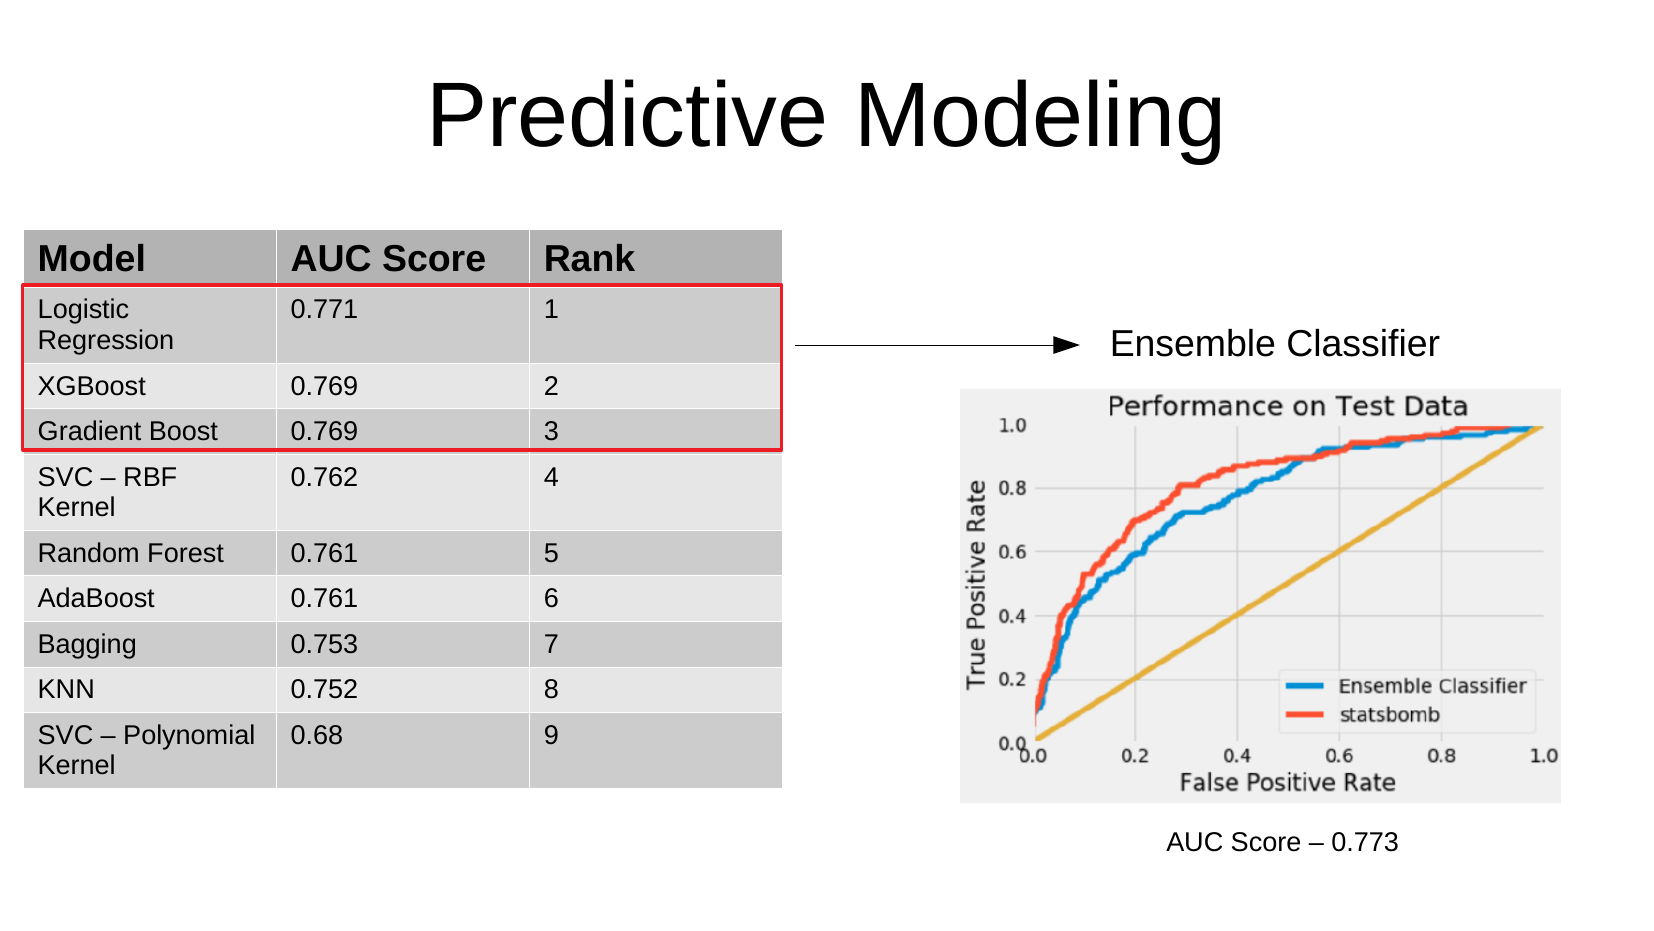

# Predictive Modeling
| Model | AUC Score | Rank |
| --- | --- | --- |
| Logistic Regression | 0.771 | 1 |
| XGBoost | 0.769 | 2 |
| Gradient Boost | 0.769 | 3 |
| SVC – RBF Kernel | 0.762 | 4 |
| Random Forest | 0.761 | 5 |
| AdaBoost | 0.761 | 6 |
| Bagging | 0.753 | 7 |
| KNN | 0.752 | 8 |
| SVC – Polynomial Kernel | 0.68 | 9 |
Ensemble Classifier
AUC Score – 0.773